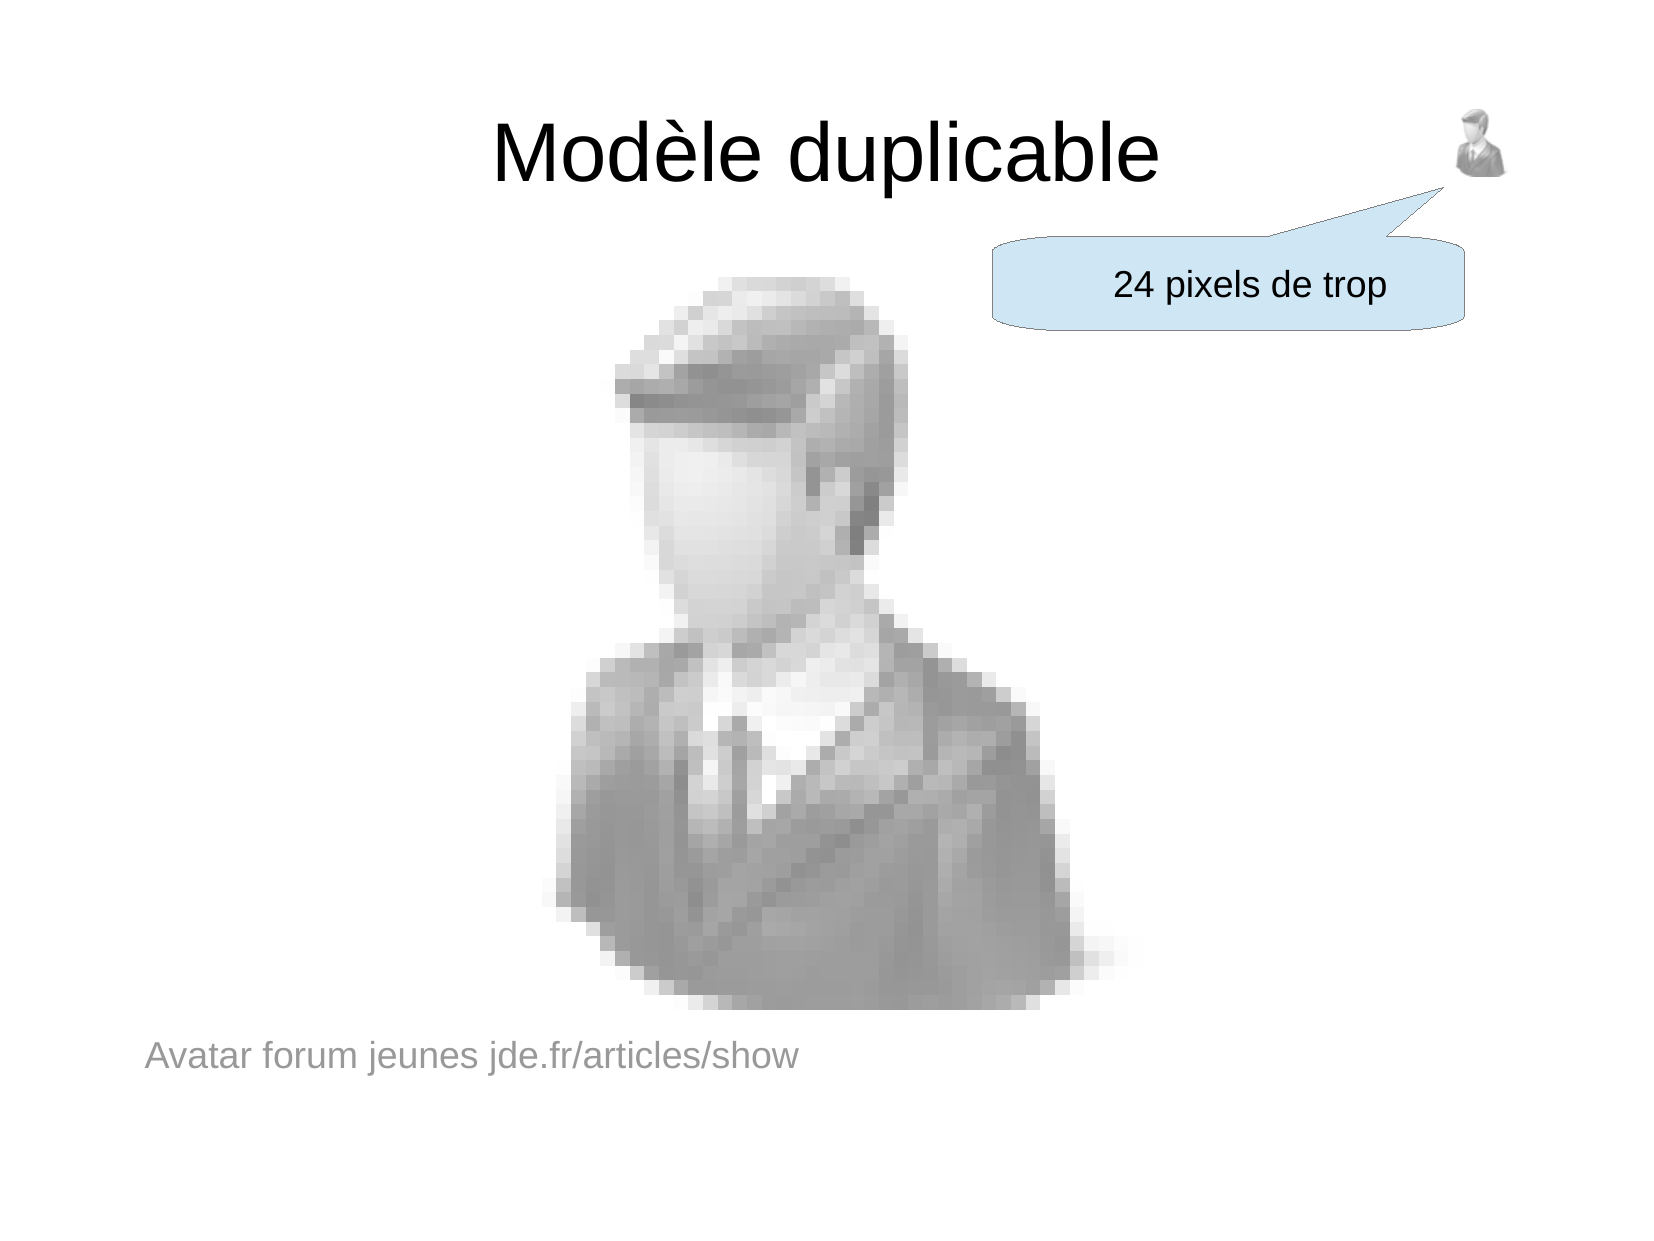

Modèle duplicable
24 pixels de trop
#
Avatar forum jeunes jde.fr/articles/show